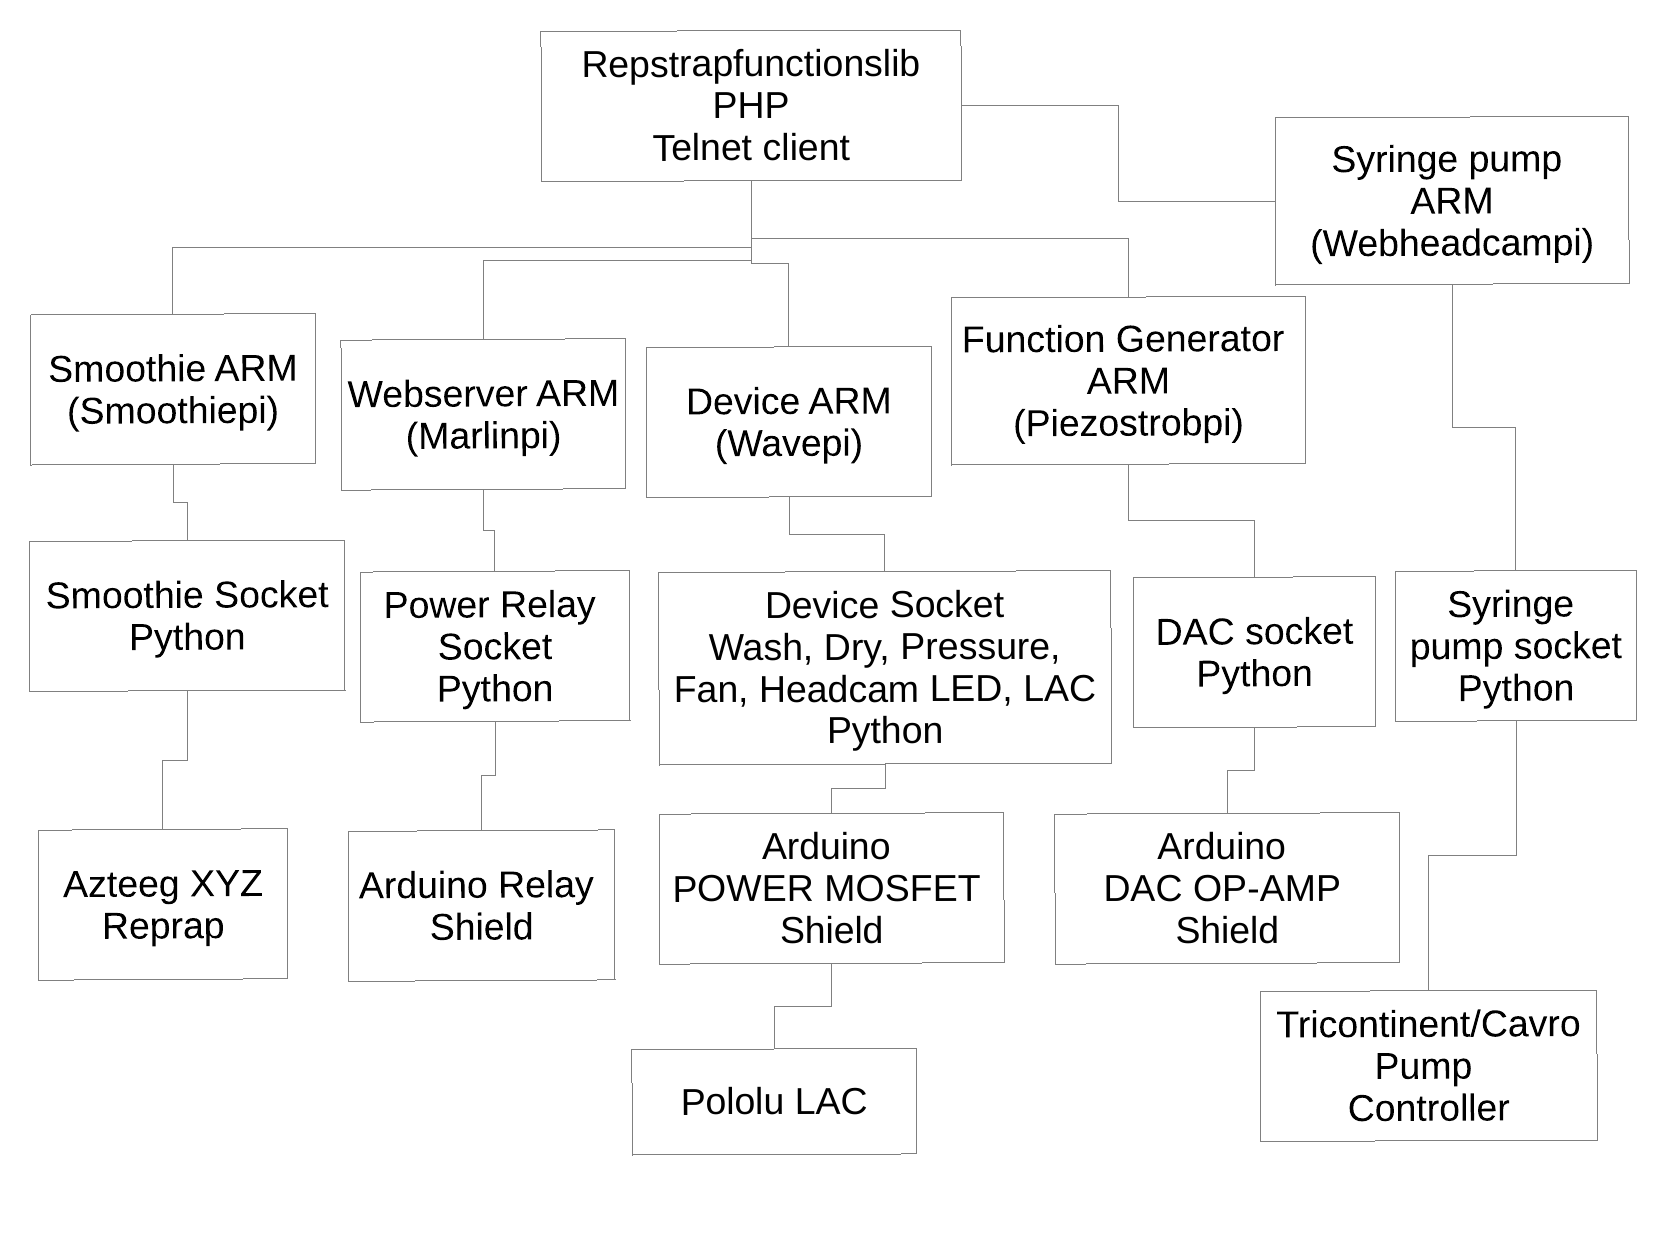

Repstrapfunctionslib
PHP
Telnet client
Syringe pump
ARM
(Webheadcampi)
Function Generator
ARM
(Piezostrobpi)
Smoothie ARM
(Smoothiepi)
Webserver ARM
(Marlinpi)
Device ARM
(Wavepi)
Smoothie Socket
Python
Syringe
pump socket
Python
Power Relay
Socket
Python
Device Socket
Wash, Dry, Pressure,
Fan, Headcam LED, LAC
Python
DAC socket
Python
Arduino
POWER MOSFET
Shield
Arduino
DAC OP-AMP
Shield
Azteeg XYZ
Reprap
Arduino Relay
Shield
Tricontinent/Cavro
Pump
Controller
Pololu LAC